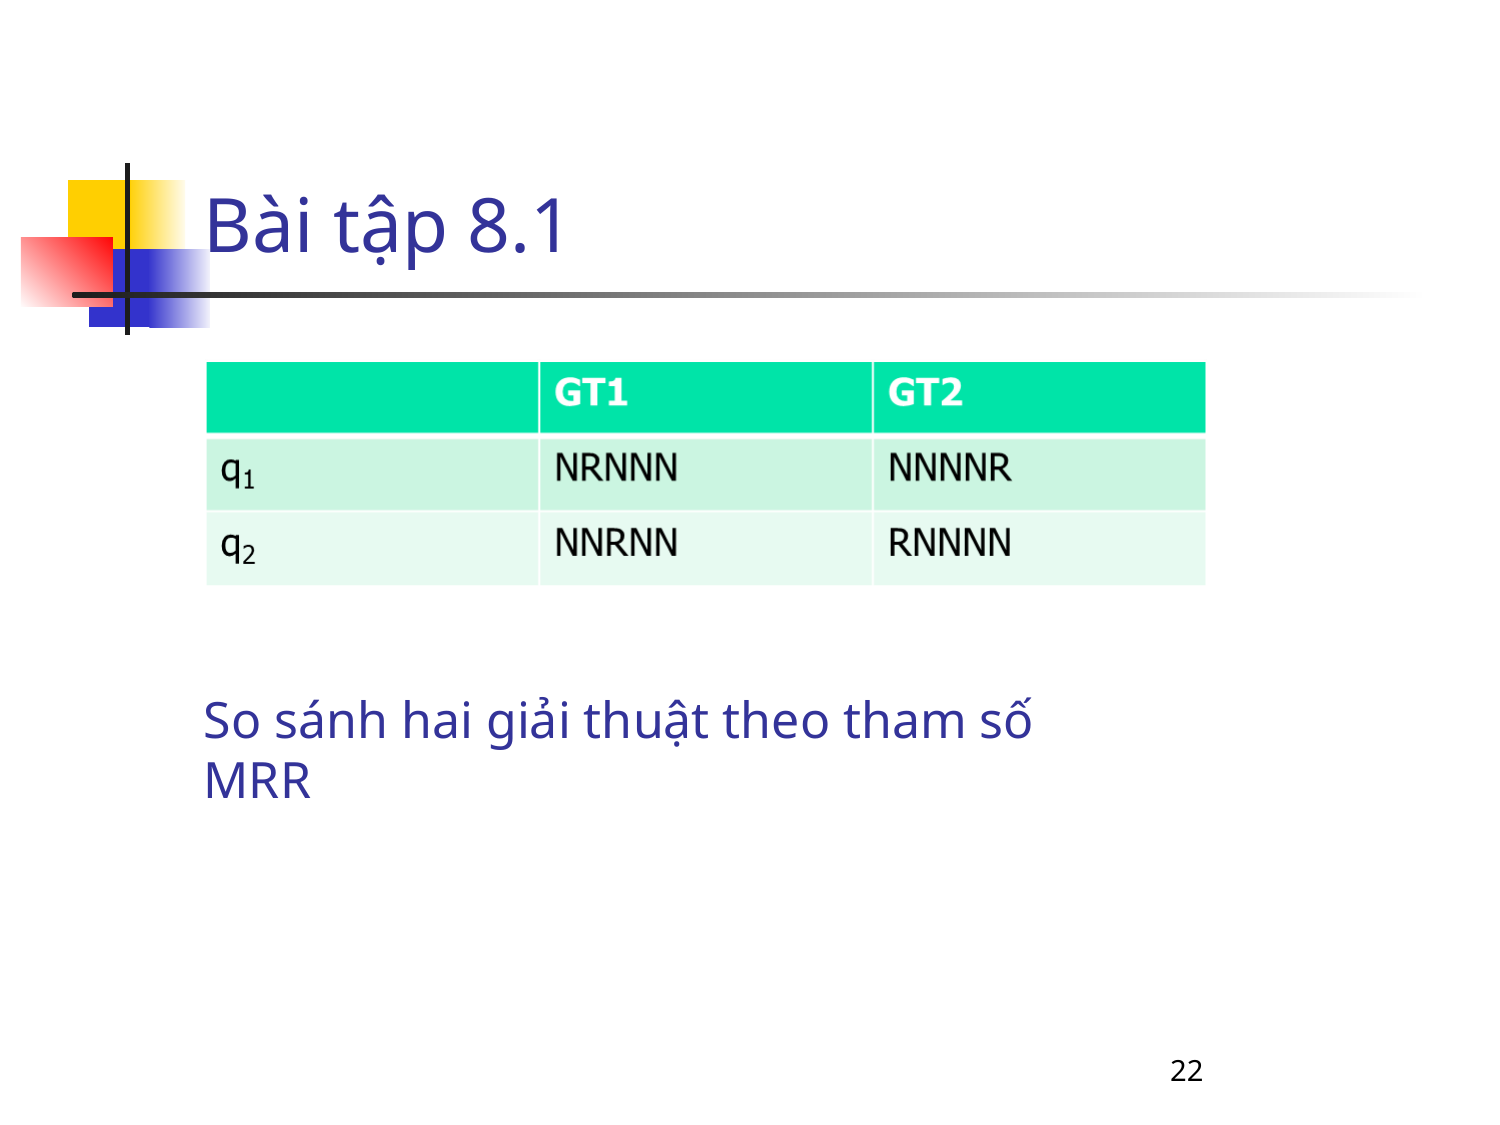

# Bài tập 8.1
So sánh hai giải thuật theo tham số MRR